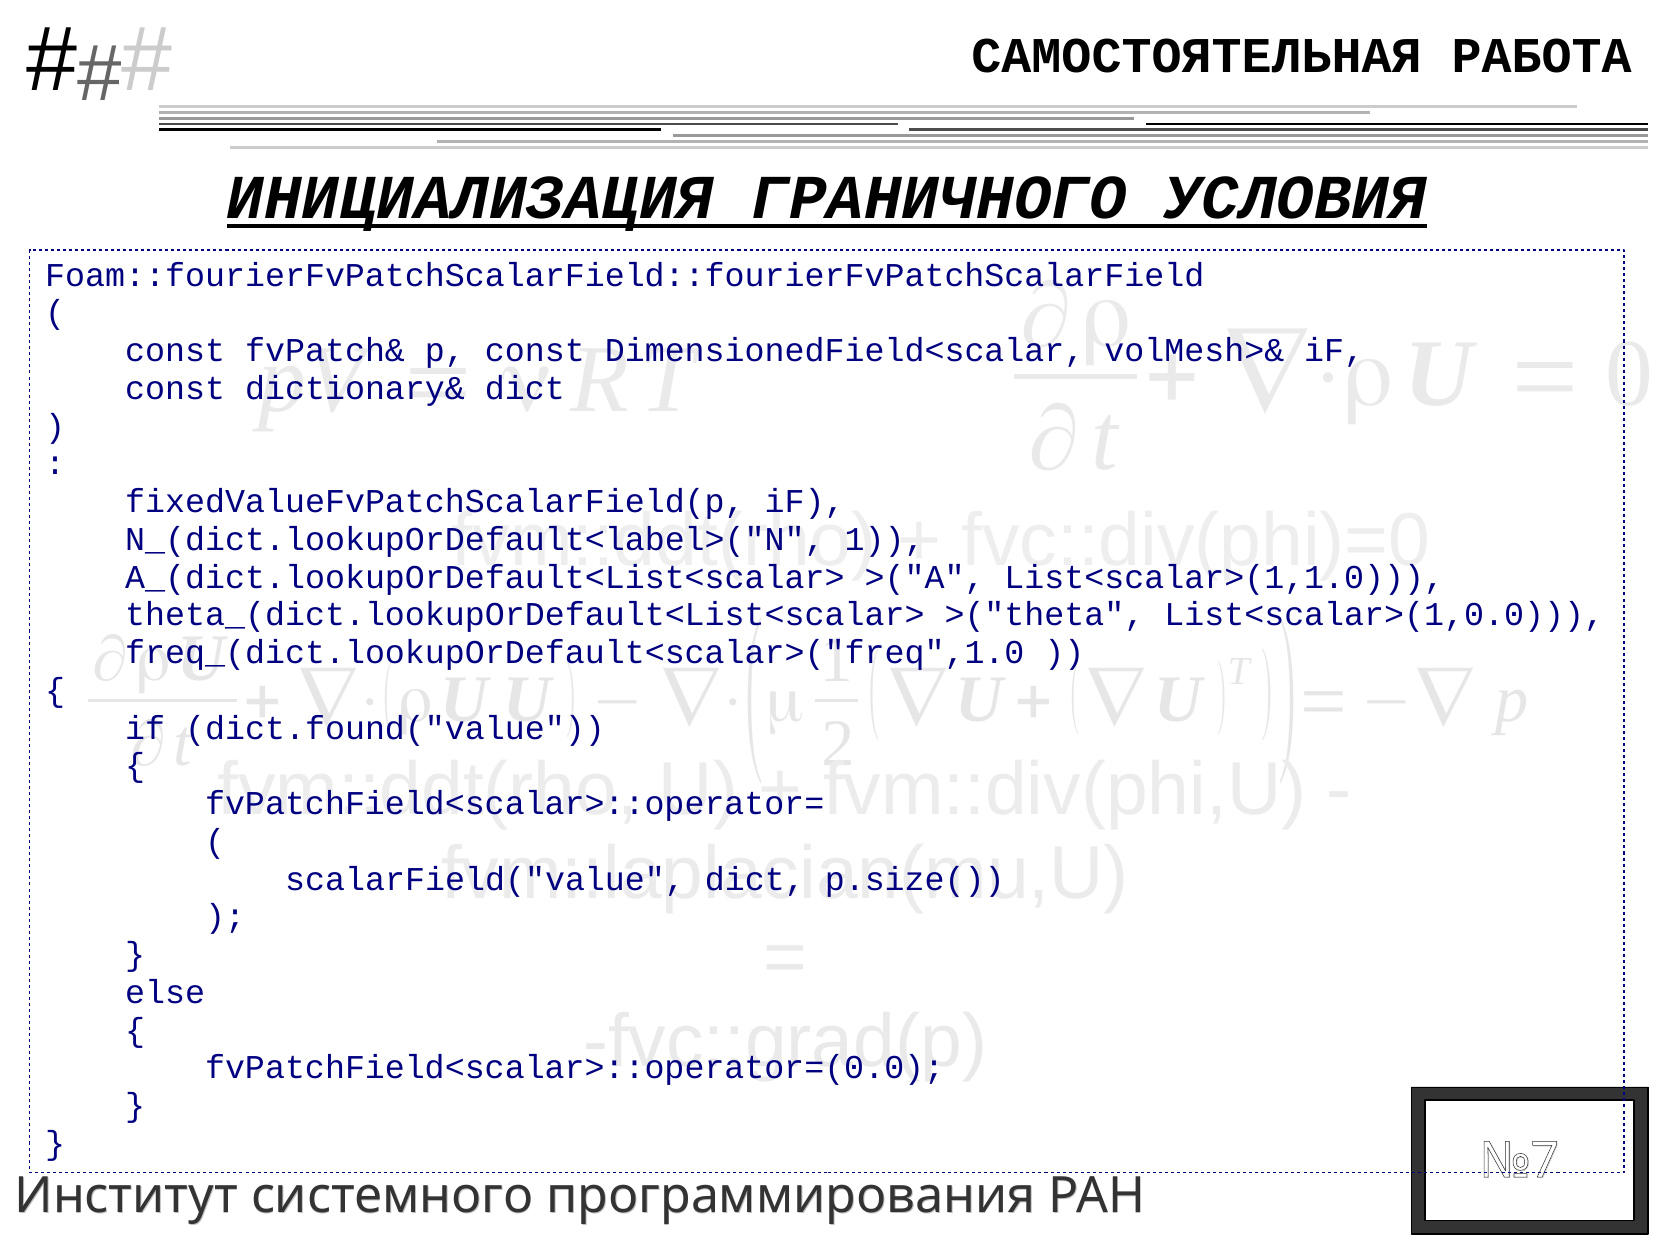

# ИНИЦИАЛИЗАЦИЯ ГРАНИЧНОГО УСЛОВИЯ
Foam::fourierFvPatchScalarField::fourierFvPatchScalarField
(
 const fvPatch& p, const DimensionedField<scalar, volMesh>& iF,
 const dictionary& dict
)
:
 fixedValueFvPatchScalarField(p, iF),
 N_(dict.lookupOrDefault<label>("N", 1)),
 A_(dict.lookupOrDefault<List<scalar> >("A", List<scalar>(1,1.0))),
 theta_(dict.lookupOrDefault<List<scalar> >("theta", List<scalar>(1,0.0))),
 freq_(dict.lookupOrDefault<scalar>("freq",1.0 ))
{
 if (dict.found("value"))
 {
 fvPatchField<scalar>::operator=
 (
 scalarField("value", dict, p.size())
 );
 }
 else
 {
 fvPatchField<scalar>::operator=(0.0);
 }
}